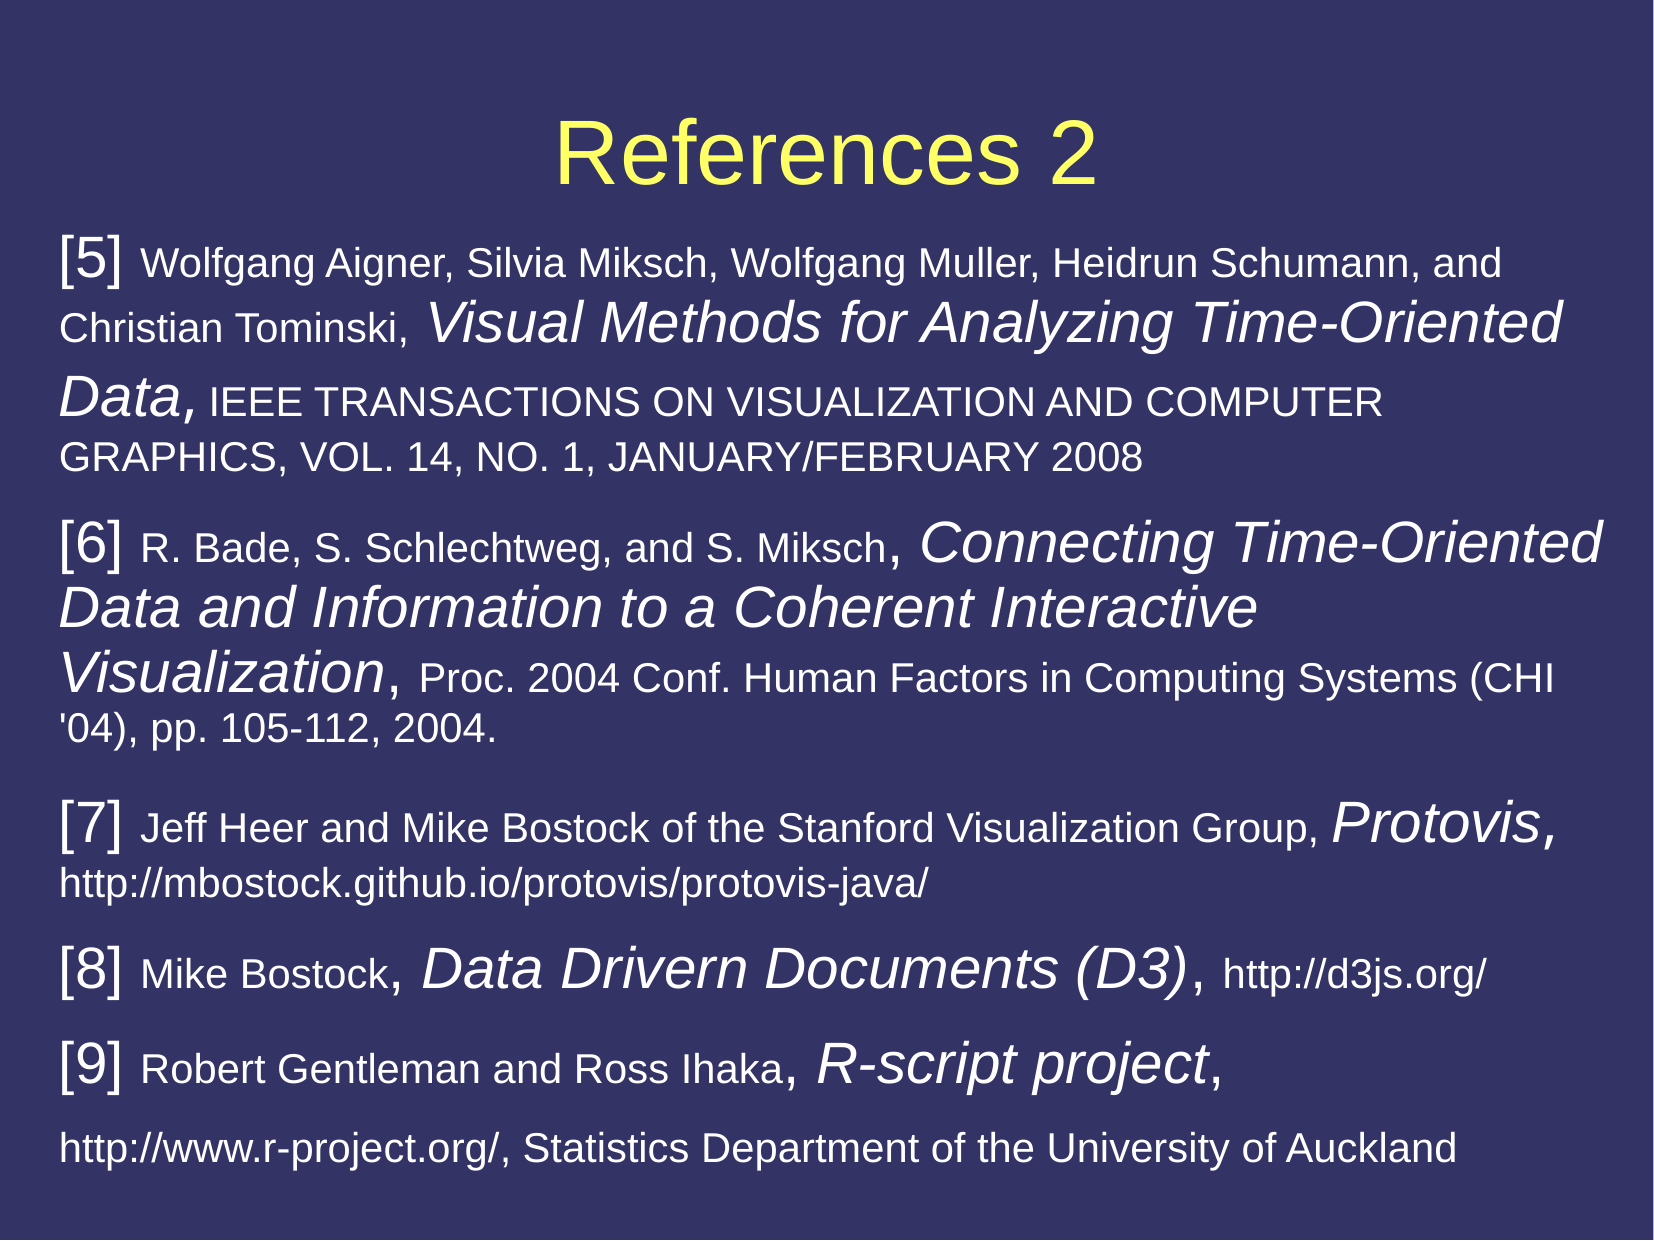

# References 2
[5] Wolfgang Aigner, Silvia Miksch, Wolfgang Muller, Heidrun Schumann, and Christian Tominski, Visual Methods for Analyzing Time-Oriented Data, IEEE TRANSACTIONS ON VISUALIZATION AND COMPUTER GRAPHICS, VOL. 14, NO. 1, JANUARY/FEBRUARY 2008
[6] R. Bade, S. Schlechtweg, and S. Miksch, Connecting Time-Oriented Data and Information to a Coherent Interactive Visualization, Proc. 2004 Conf. Human Factors in Computing Systems (CHI '04), pp. 105-112, 2004.
[7] Jeff Heer and Mike Bostock of the Stanford Visualization Group, Protovis, http://mbostock.github.io/protovis/protovis-java/
[8] Mike Bostock, Data Drivern Documents (D3), http://d3js.org/
[9] Robert Gentleman and Ross Ihaka, R-script project,
http://www.r-project.org/, Statistics Department of the University of Auckland